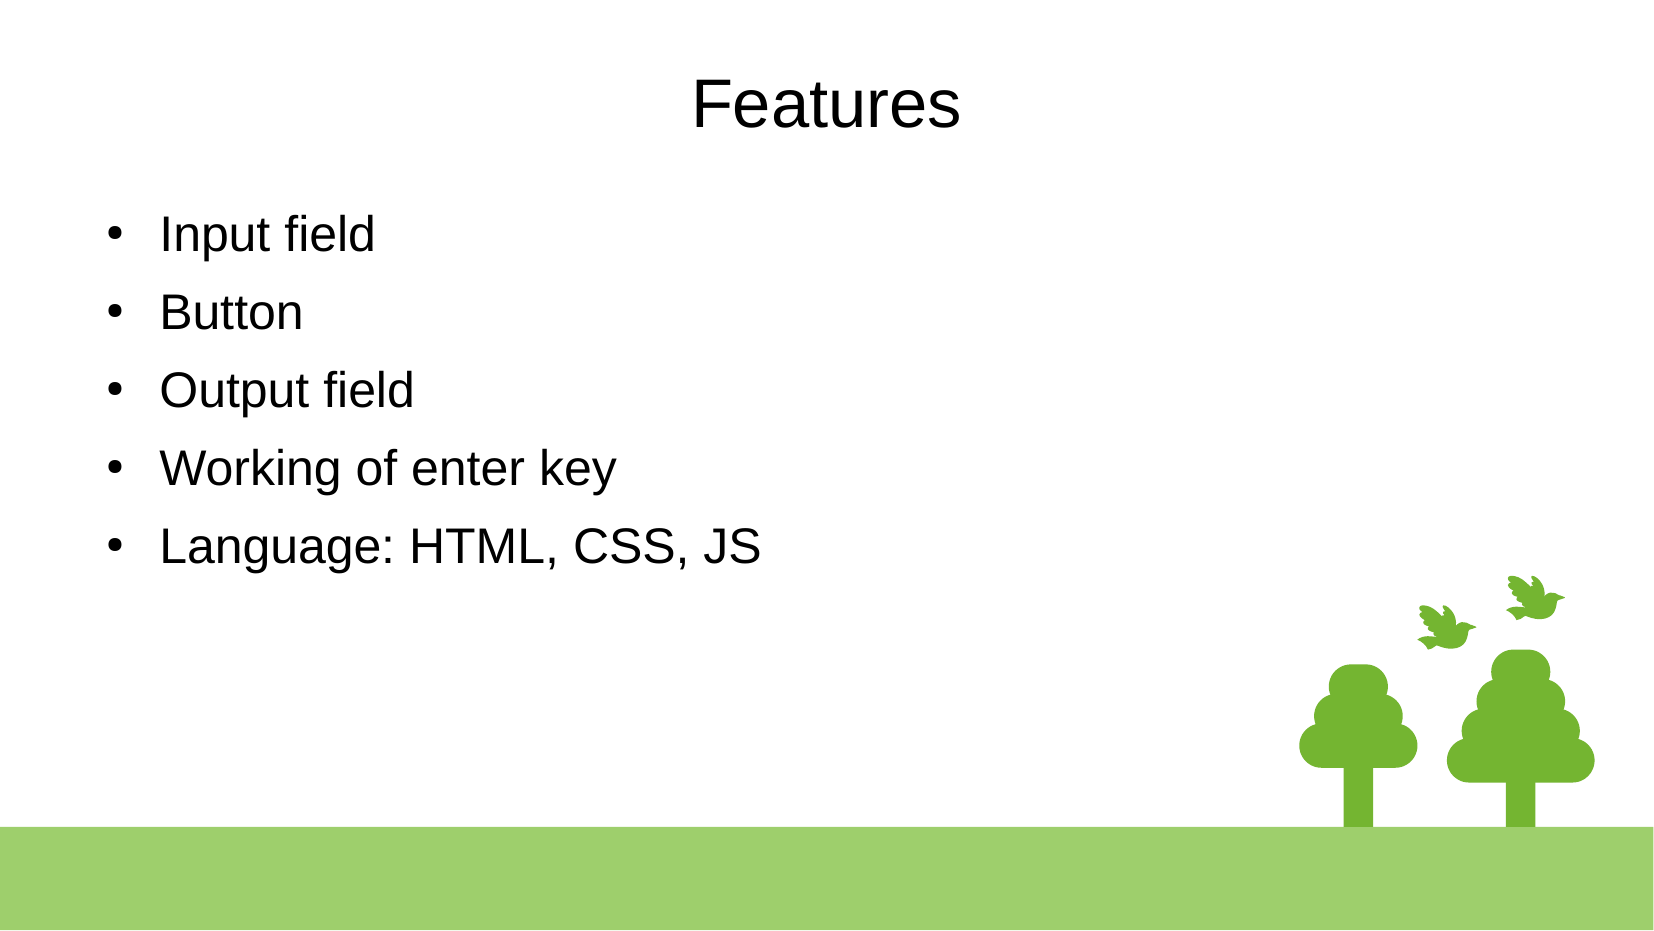

# Features
Input field
Button
Output field
Working of enter key
Language: HTML, CSS, JS